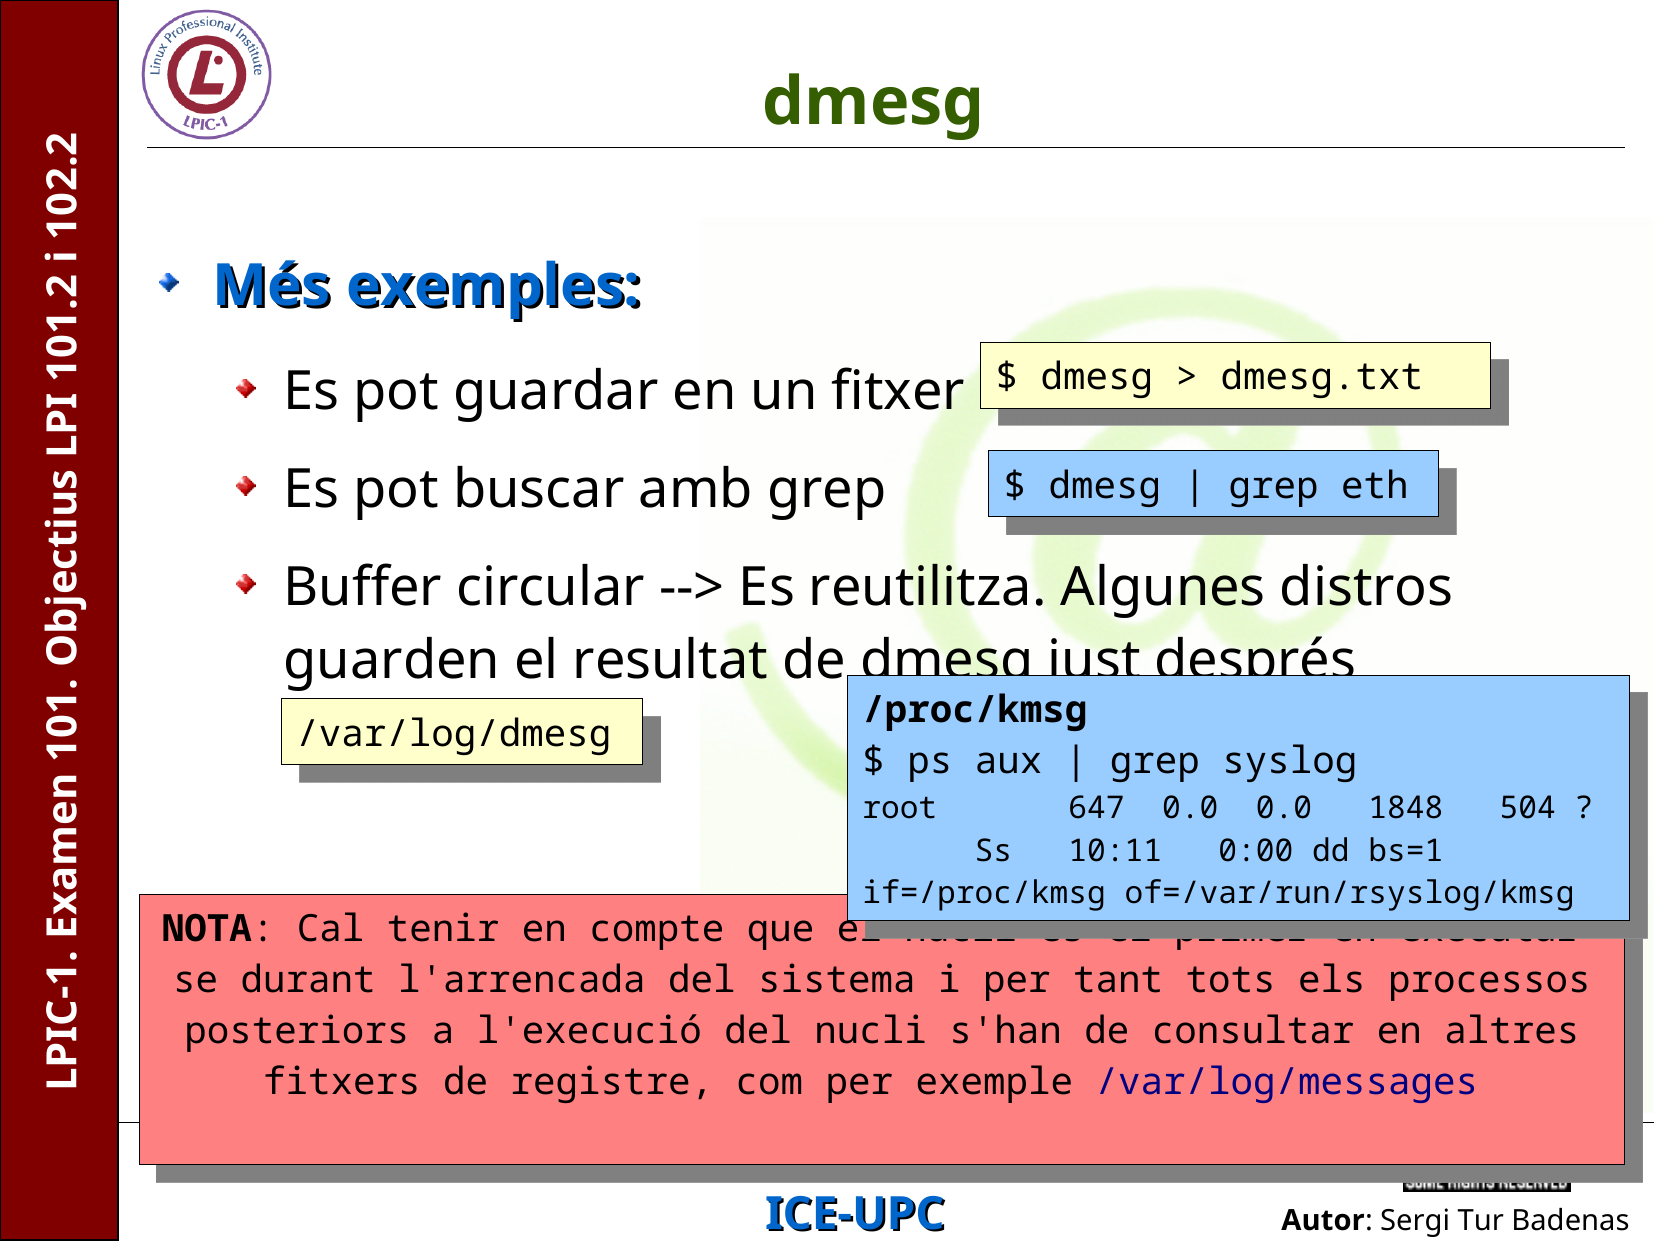

# dmesg
Més exemples:
Es pot guardar en un fitxer
Es pot buscar amb grep
Buffer circular --> Es reutilitza. Algunes distros guarden el resultat de dmesg just després d'arrencar:
El buffer està al fitxer
$ dmesg > dmesg.txt
$ dmesg | grep eth
/proc/kmsg
$ ps aux | grep syslog
root 647 0.0 0.0 1848 504 ? Ss 10:11 0:00 dd bs=1 if=/proc/kmsg of=/var/run/rsyslog/kmsg
/var/log/dmesg
NOTA: Cal tenir en compte que el nucli és el primer en executar-se durant l'arrencada del sistema i per tant tots els processos posteriors a l'execució del nucli s'han de consultar en altres fitxers de registre, com per exemple /var/log/messages